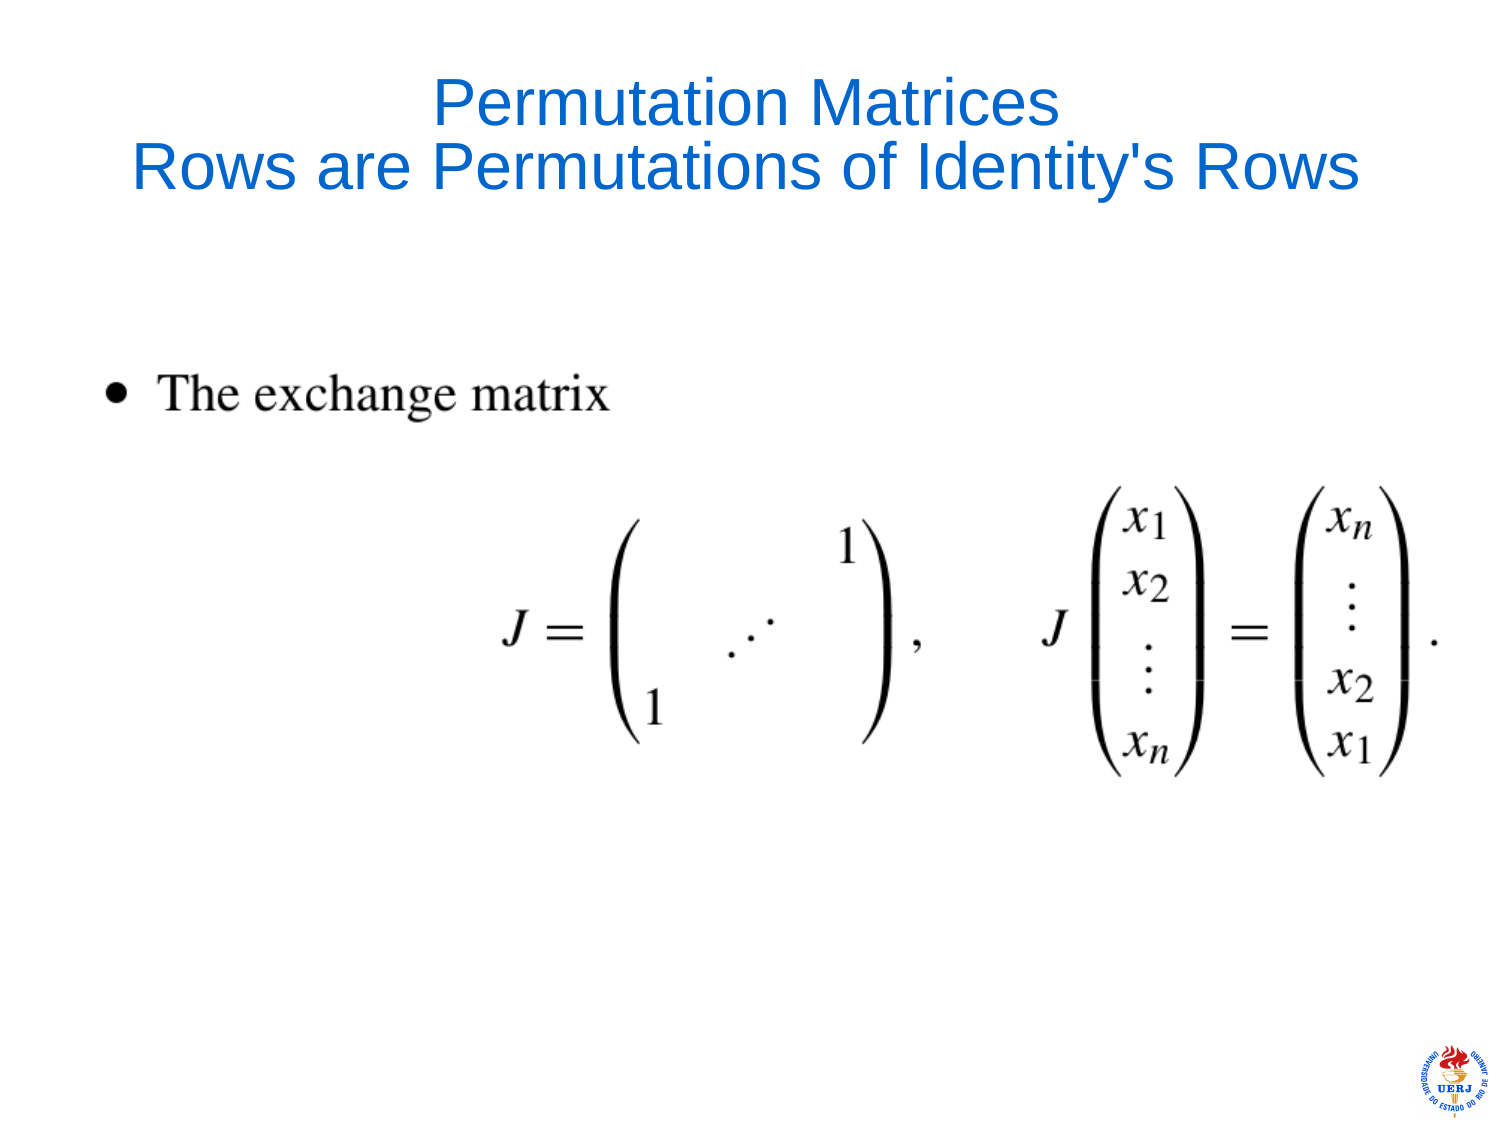

# Permutation Matrices Rows are Permutations of Identity's Rows